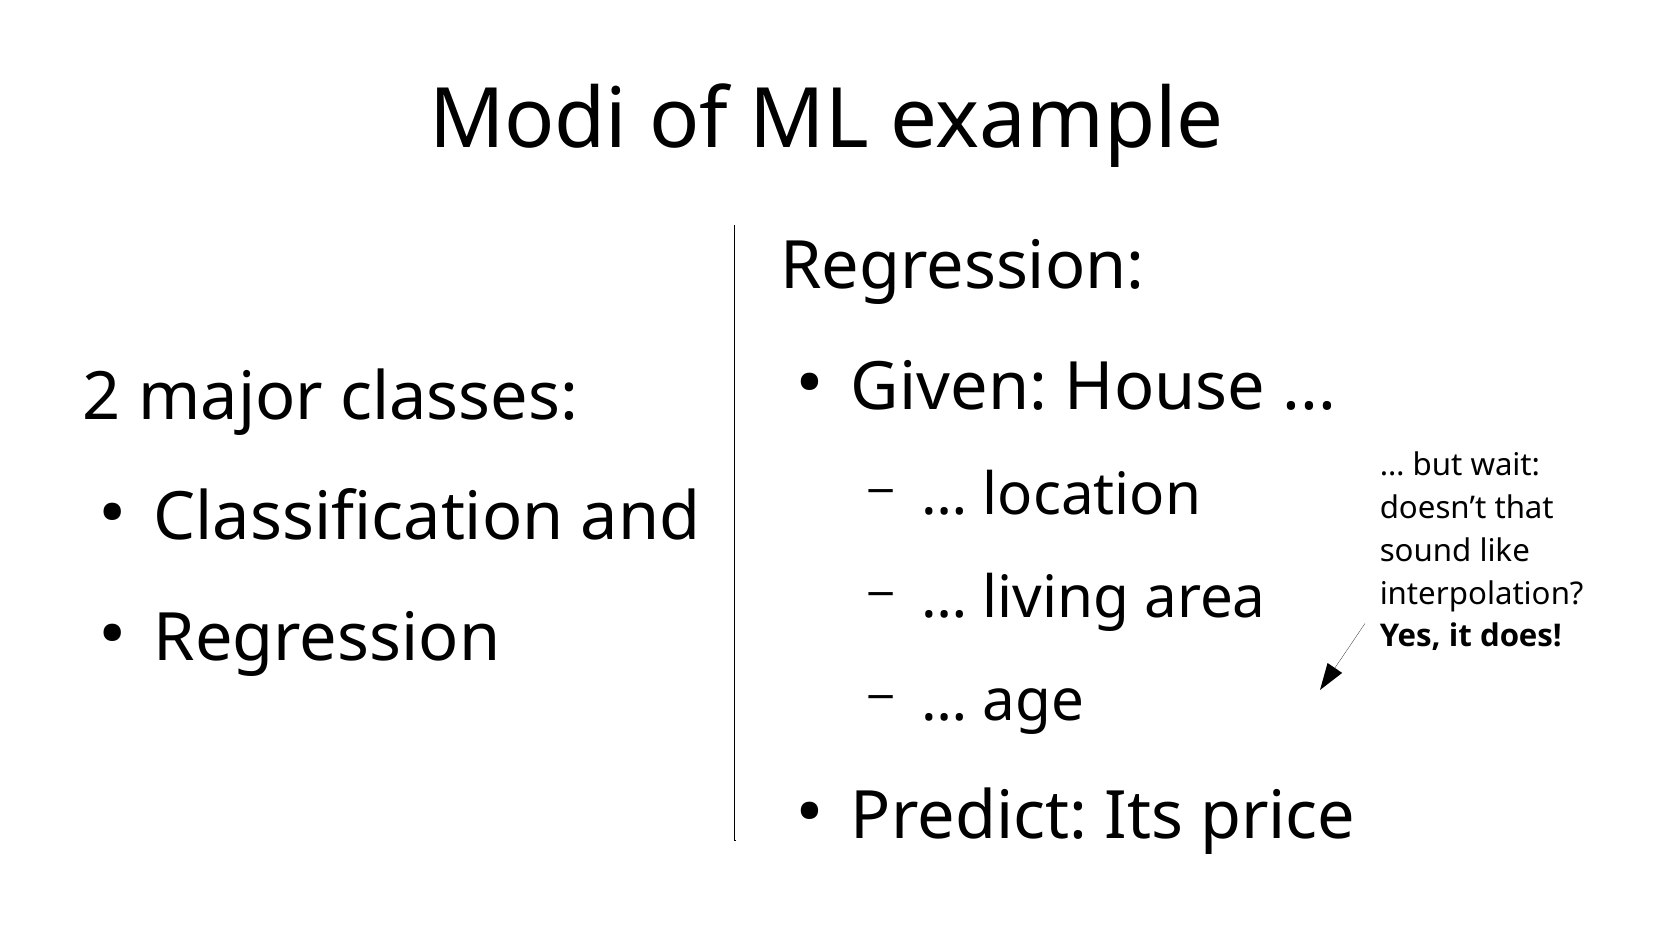

# Modi of ML example
2 major classes:
Classification and
Regression
Regression:
Given: House ...
… location
… living area
… age
Predict: Its price
… but wait: doesn’t that sound like interpolation? Yes, it does!